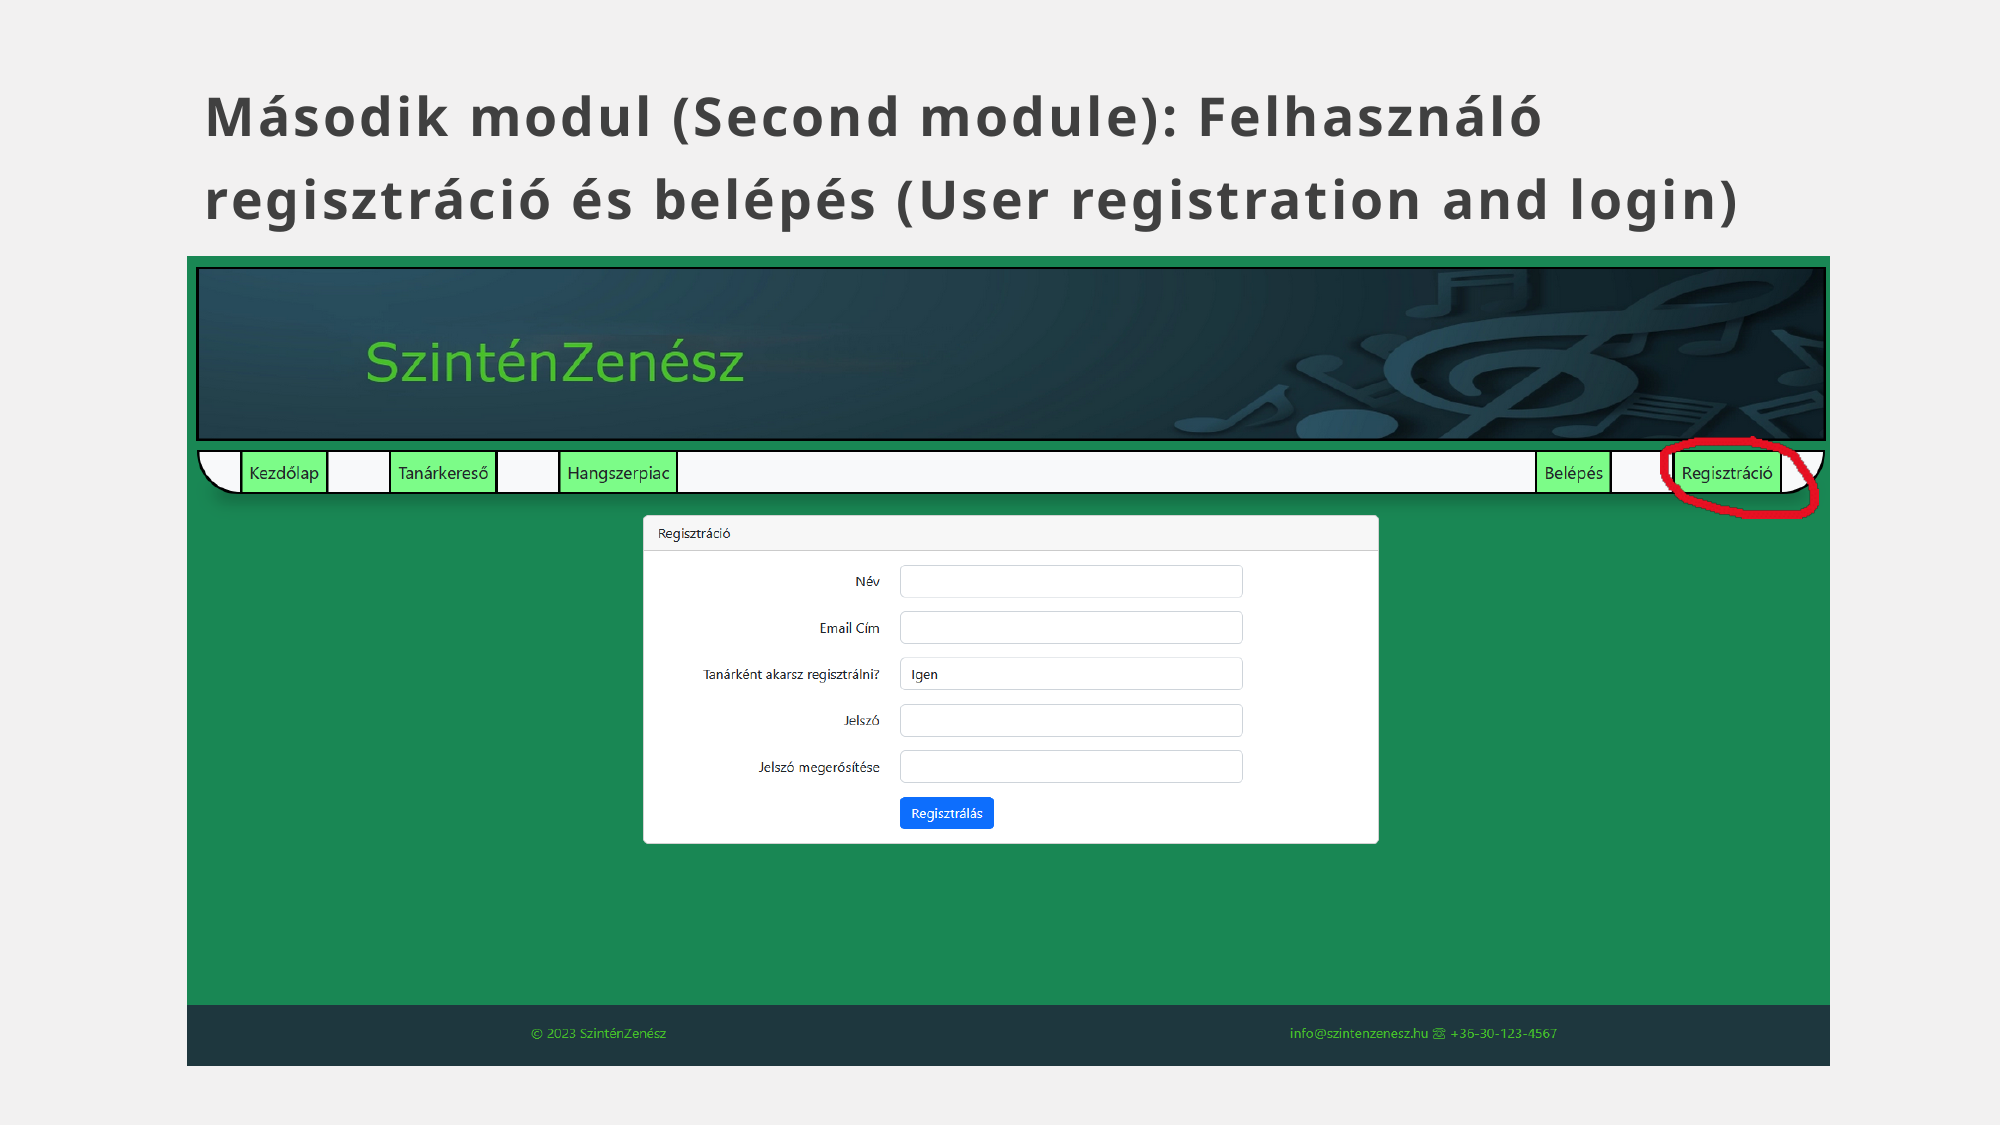

# Második modul (Second module): Felhasználó regisztráció és belépés (User registration and login)